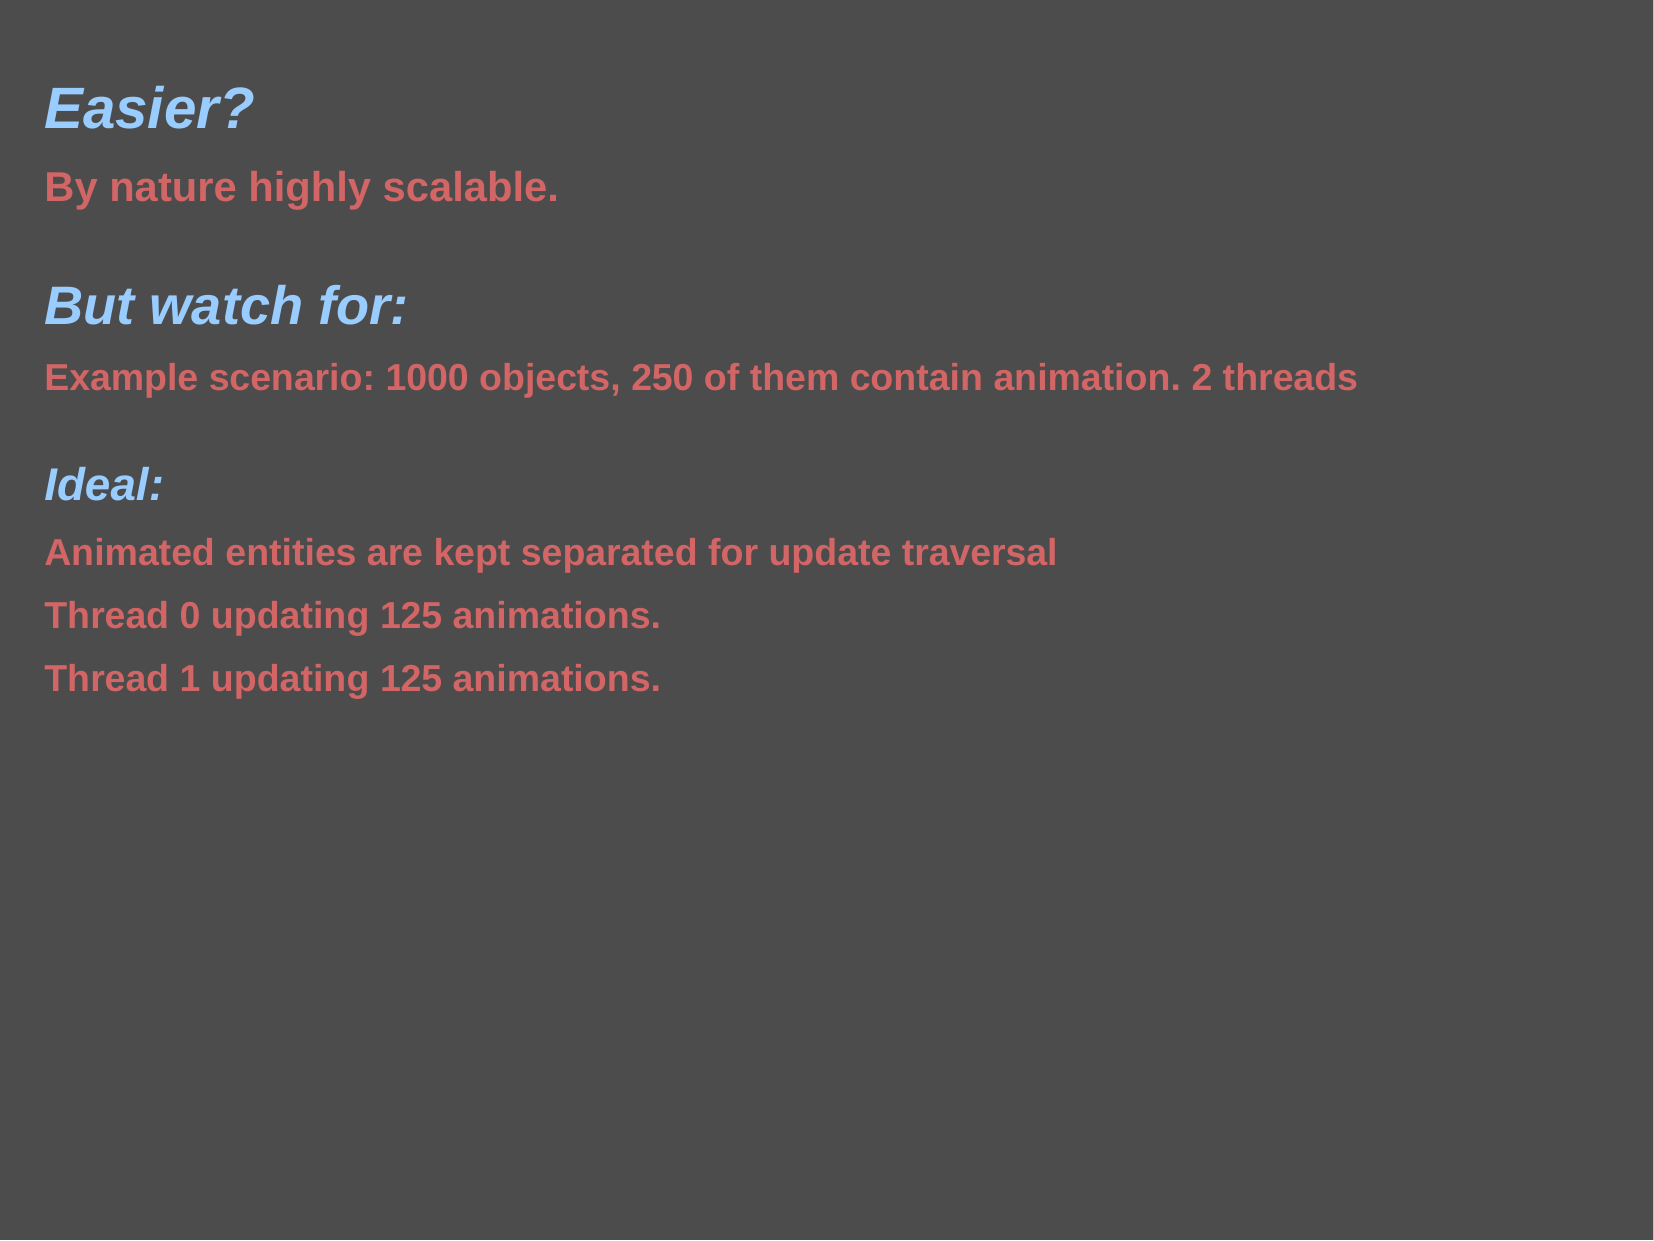

Easier?
By nature highly scalable.
But watch for:
Example scenario: 1000 objects, 250 of them contain animation. 2 threads
Ideal:
Animated entities are kept separated for update traversal
Thread 0 updating 125 animations.
Thread 1 updating 125 animations.